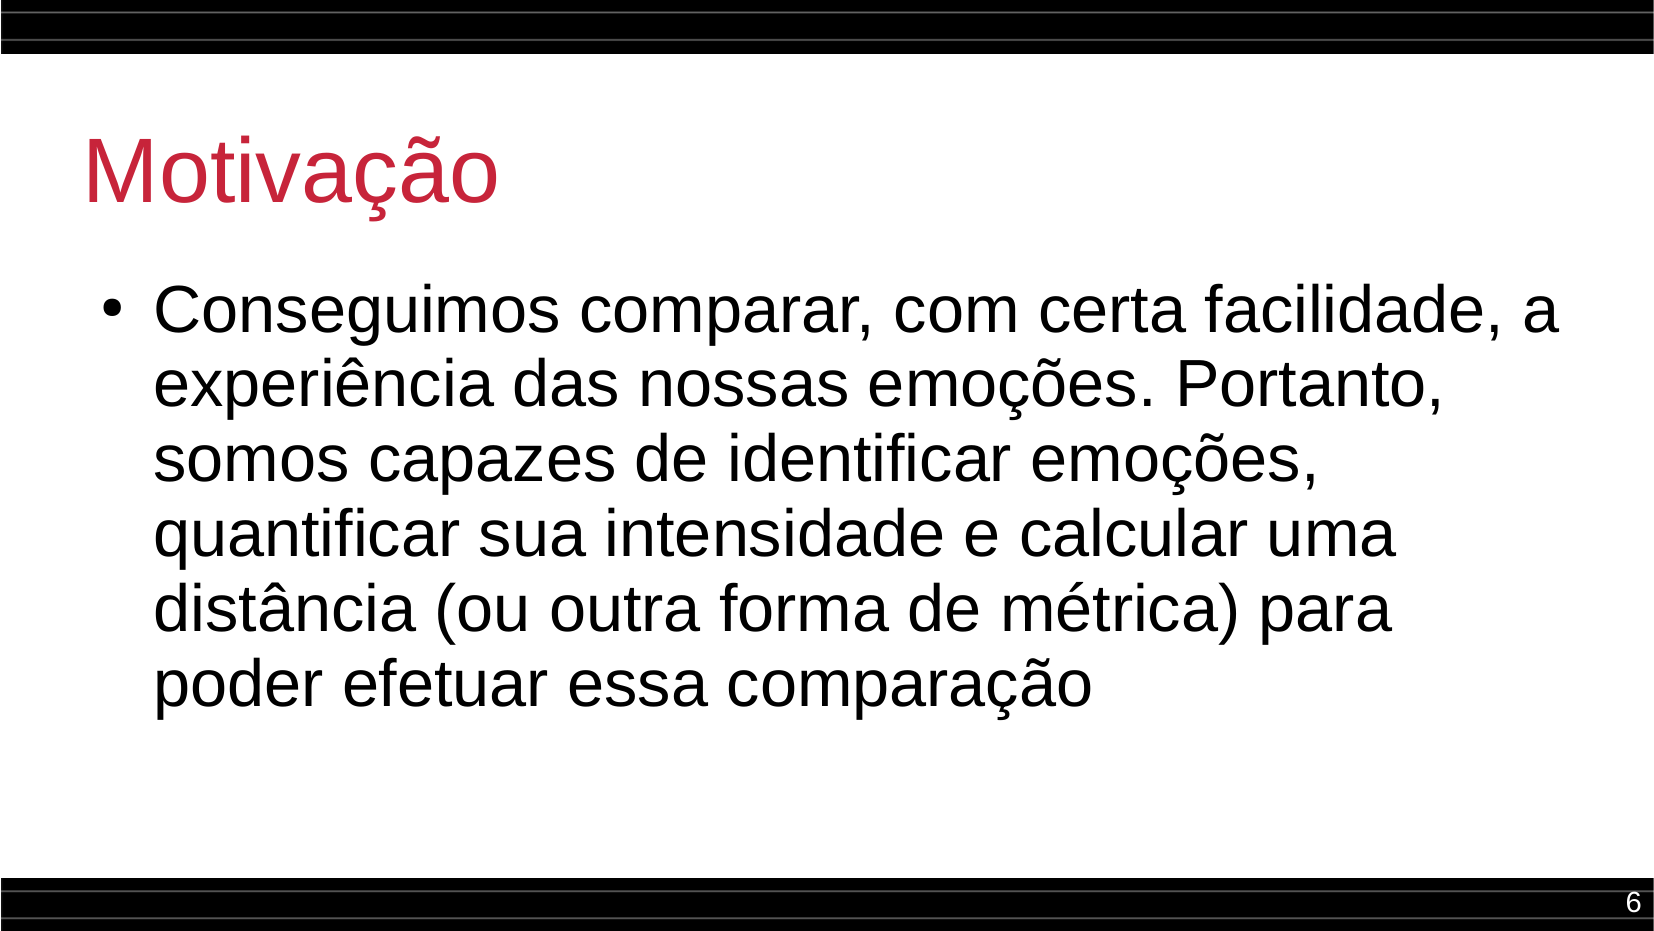

# Motivação
Conseguimos comparar, com certa facilidade, a experiência das nossas emoções. Portanto, somos capazes de identificar emoções, quantificar sua intensidade e calcular uma distância (ou outra forma de métrica) para poder efetuar essa comparação